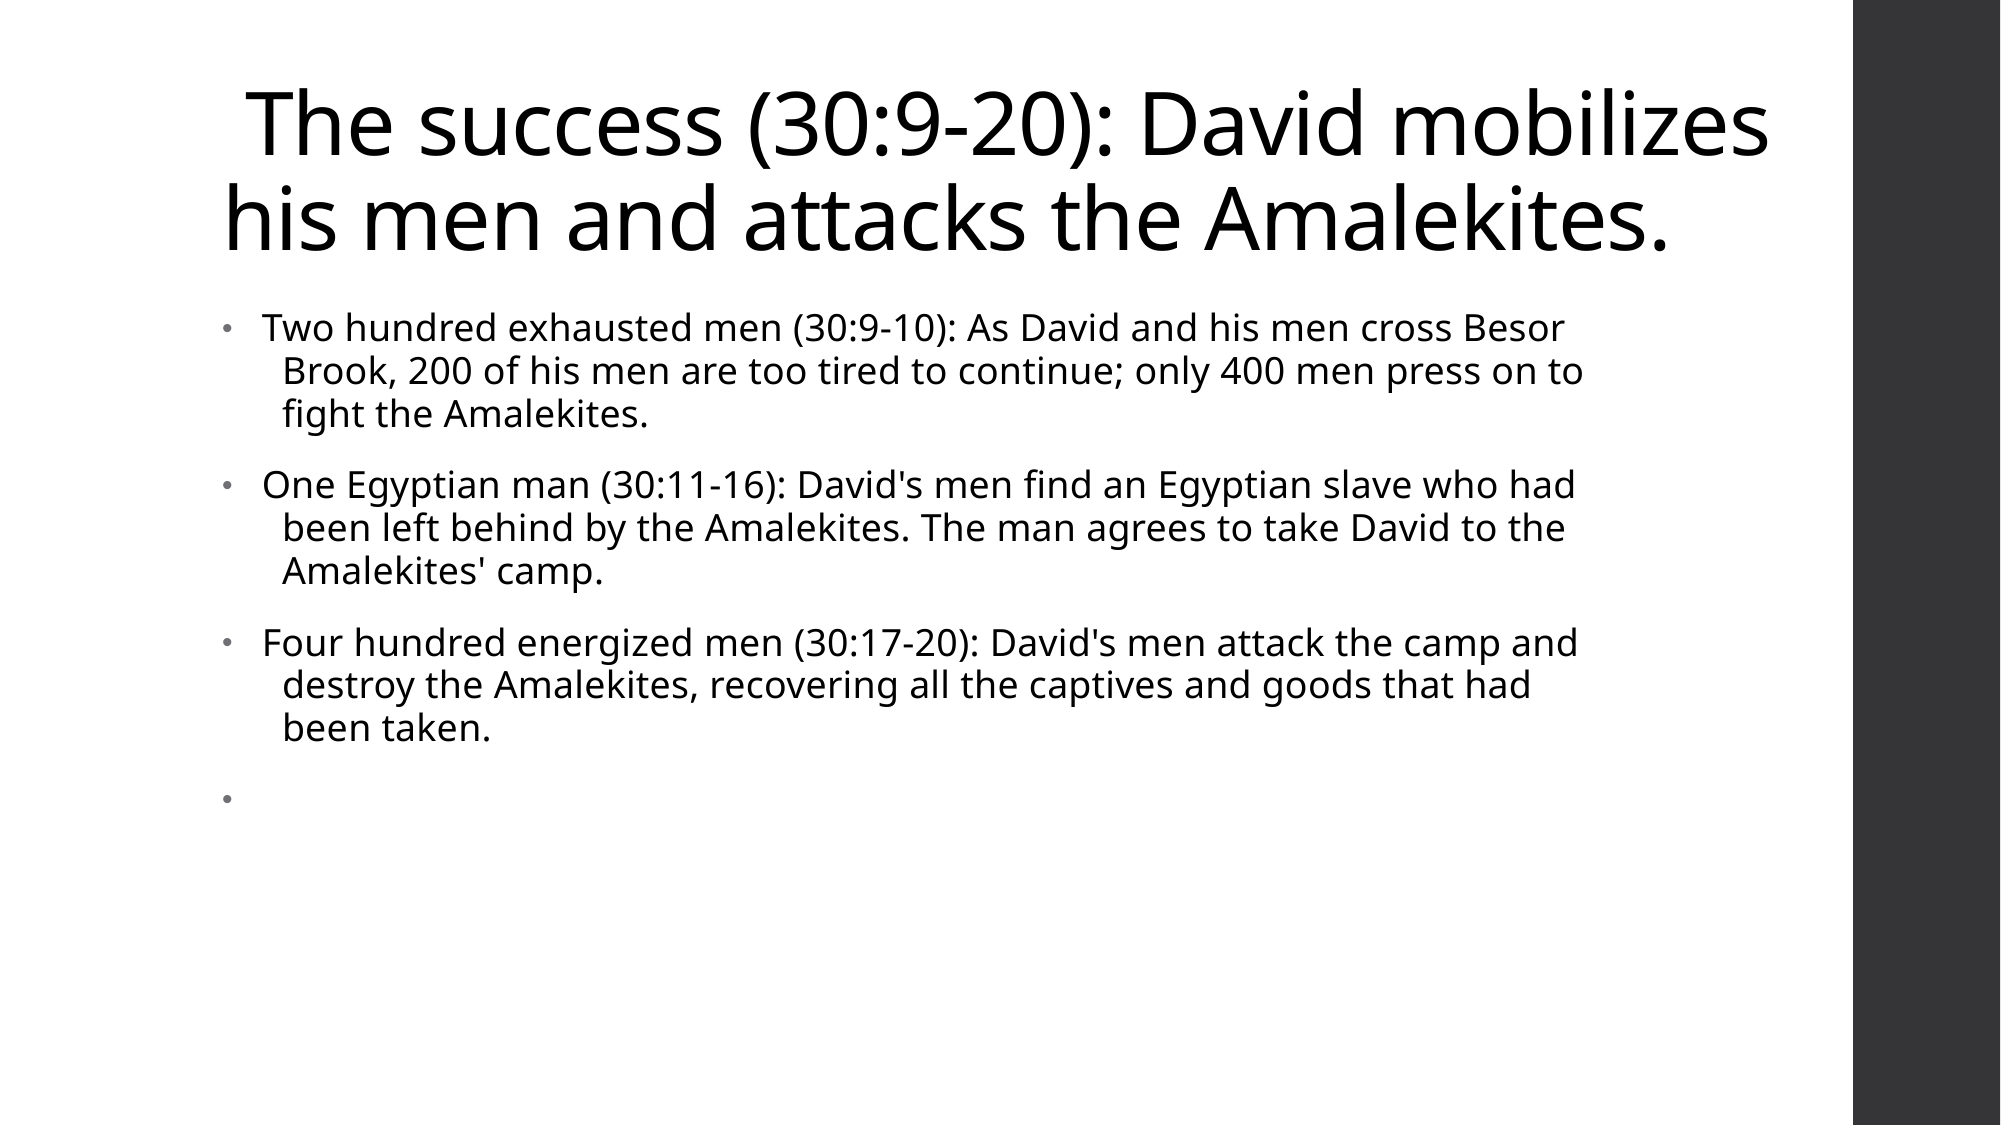

# The success (30:9-20): David mobilizes his men and attacks the Amalekites.
 Two hundred exhausted men (30:9-10): As David and his men cross Besor Brook, 200 of his men are too tired to continue; only 400 men press on to fight the Amalekites.
 One Egyptian man (30:11-16): David's men find an Egyptian slave who had been left behind by the Amalekites. The man agrees to take David to the Amalekites' camp.
 Four hundred energized men (30:17-20): David's men attack the camp and destroy the Amalekites, recovering all the captives and goods that had been taken.